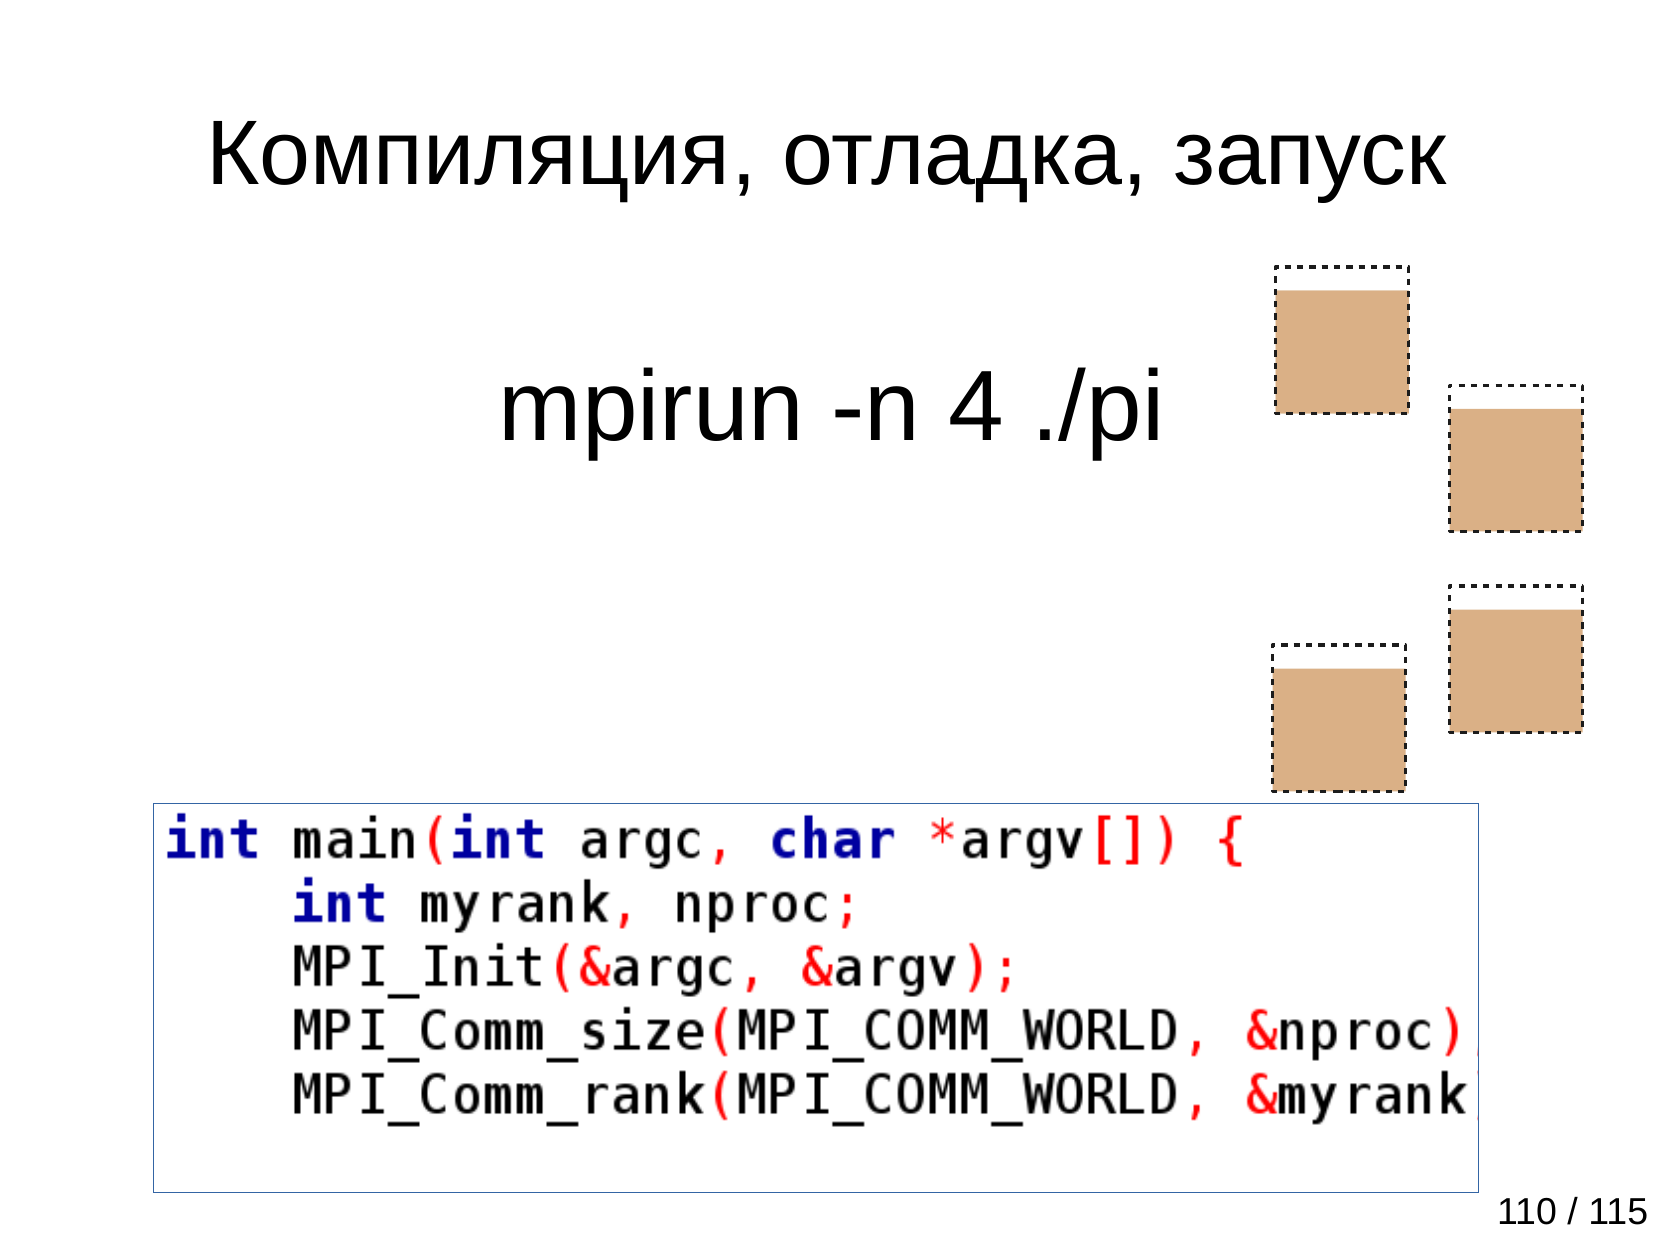

# Компиляция, отладка, запуск
mpirun -n 4 ./pi